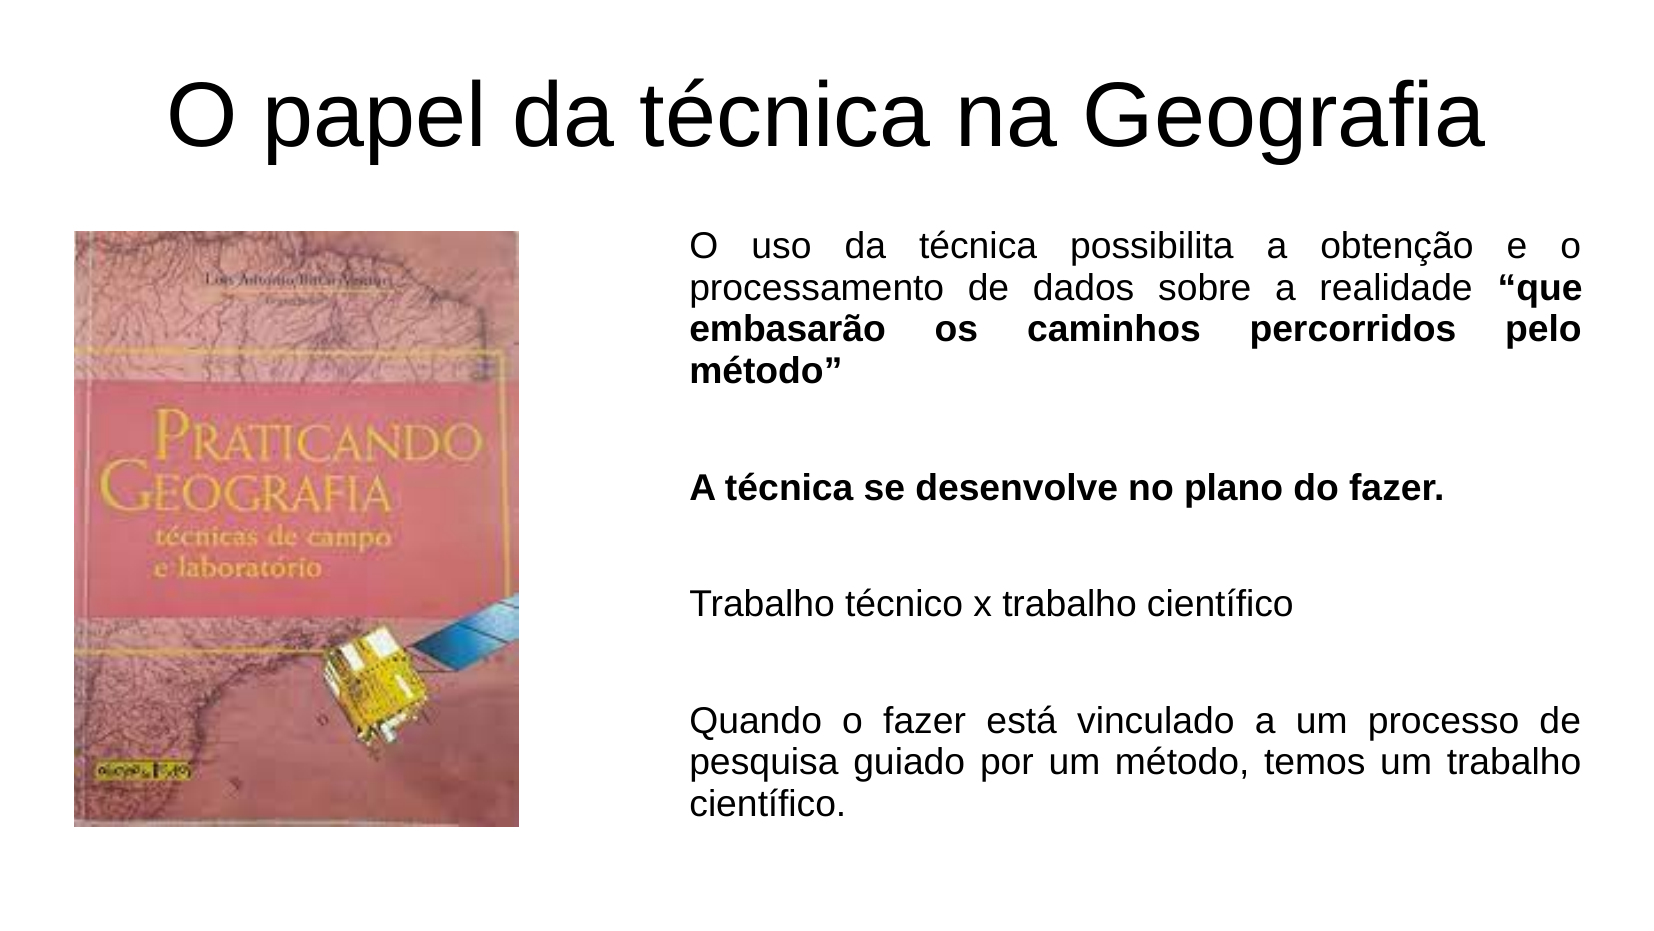

# O papel da técnica na Geografia
O uso da técnica possibilita a obtenção e o processamento de dados sobre a realidade “que embasarão os caminhos percorridos pelo método”
A técnica se desenvolve no plano do fazer.
Trabalho técnico x trabalho científico
Quando o fazer está vinculado a um processo de pesquisa guiado por um método, temos um trabalho científico.